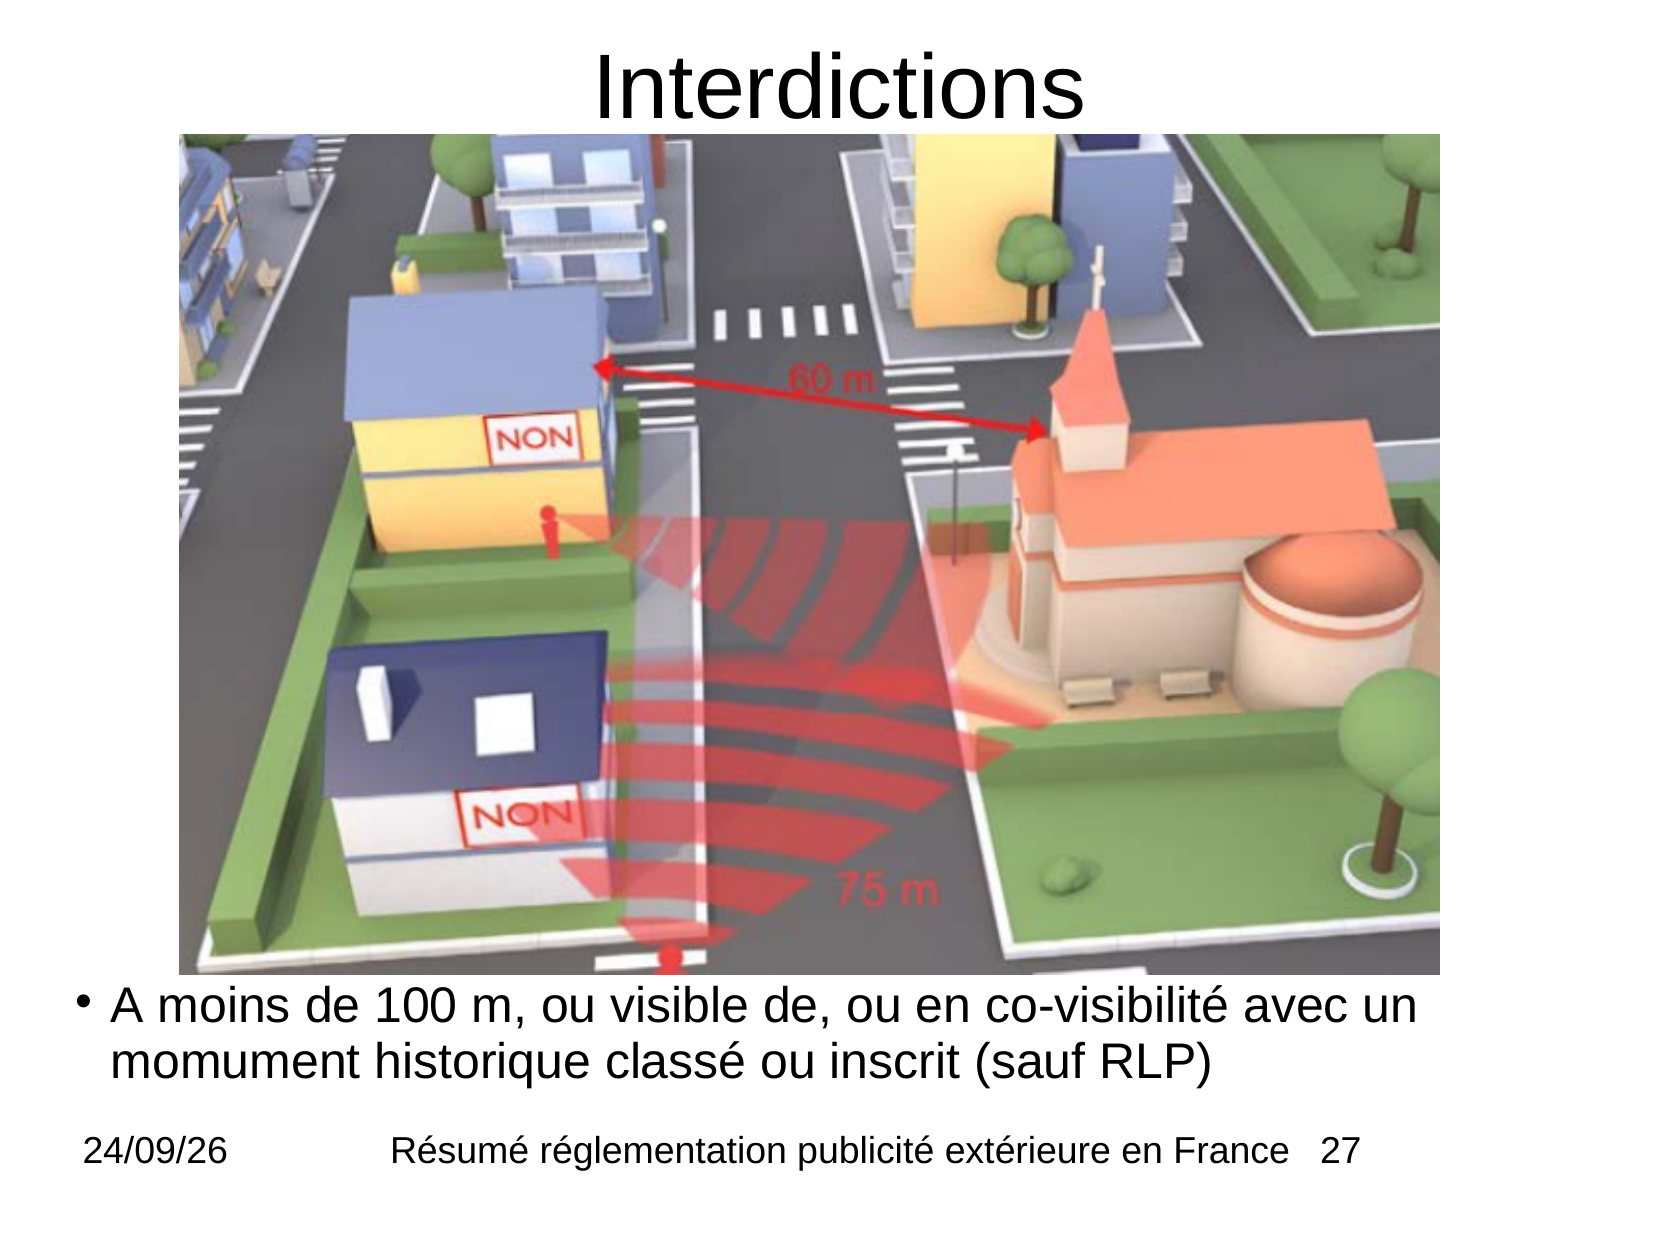

# Interdictions
A moins de 100 m, ou visible de, ou en co-visibilité avec un momument historique classé ou inscrit (sauf RLP)
Résumé réglementation publicité extérieure en France
27